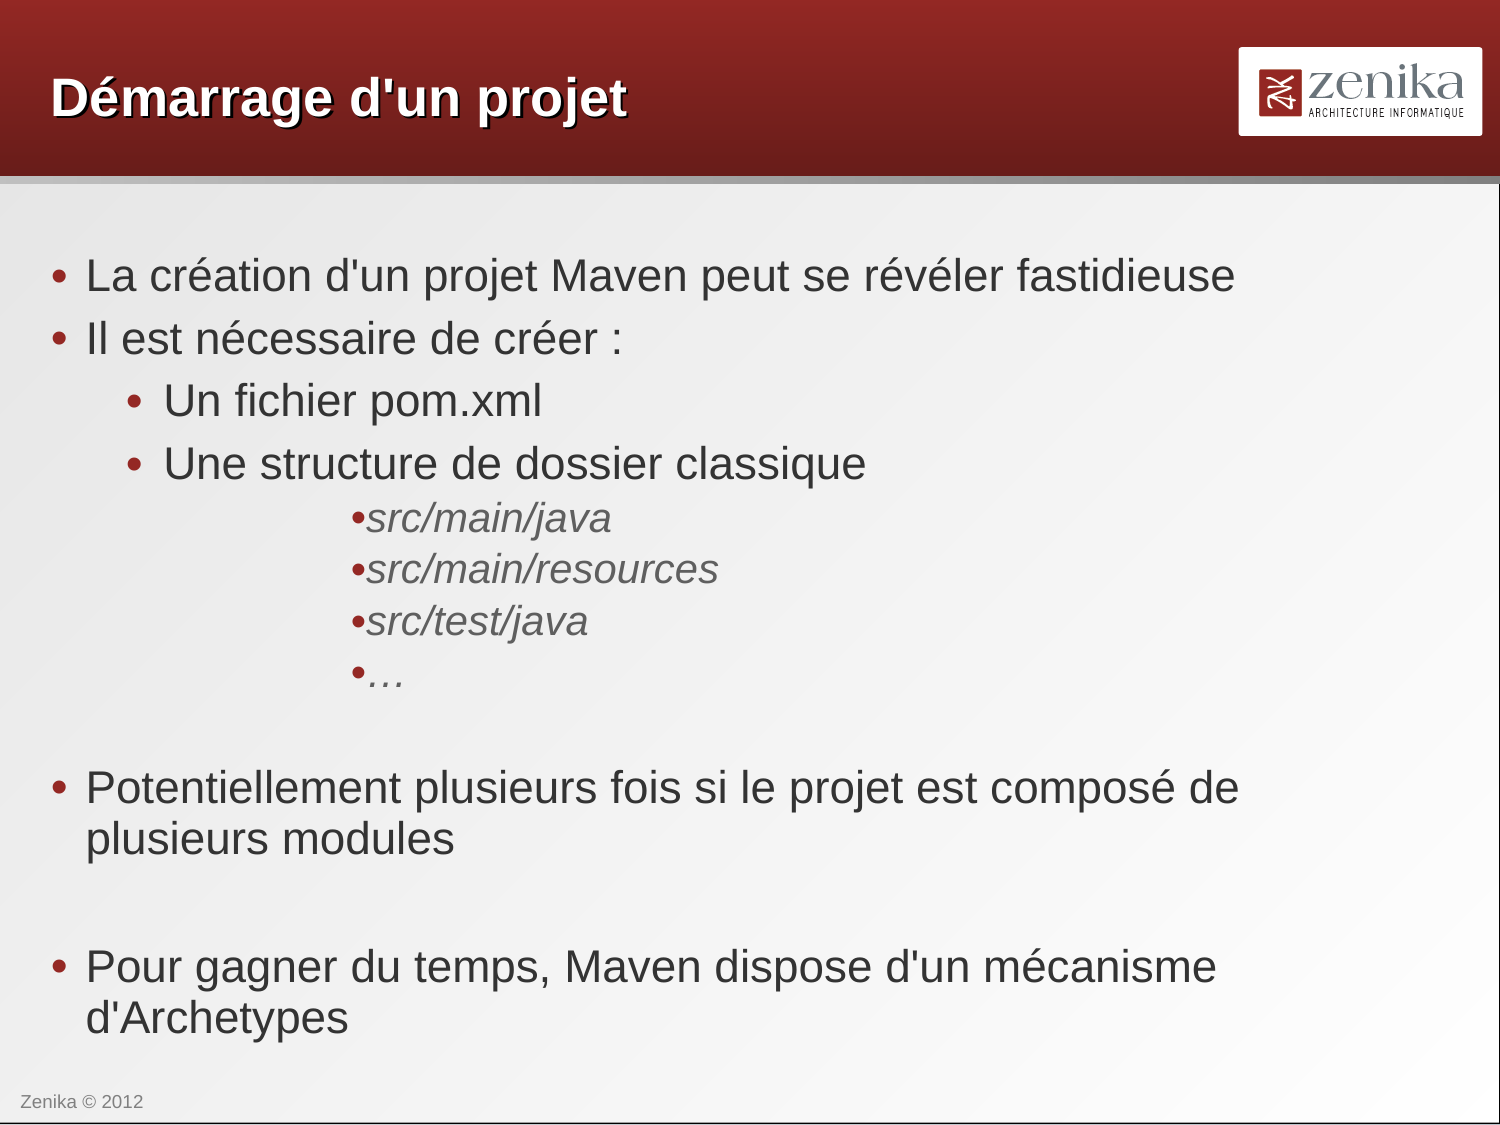

# Démarrage d'un projet
La création d'un projet Maven peut se révéler fastidieuse
Il est nécessaire de créer :
Un fichier pom.xml
Une structure de dossier classique
src/main/java
src/main/resources
src/test/java
…
Potentiellement plusieurs fois si le projet est composé de plusieurs modules
Pour gagner du temps, Maven dispose d'un mécanisme d'Archetypes